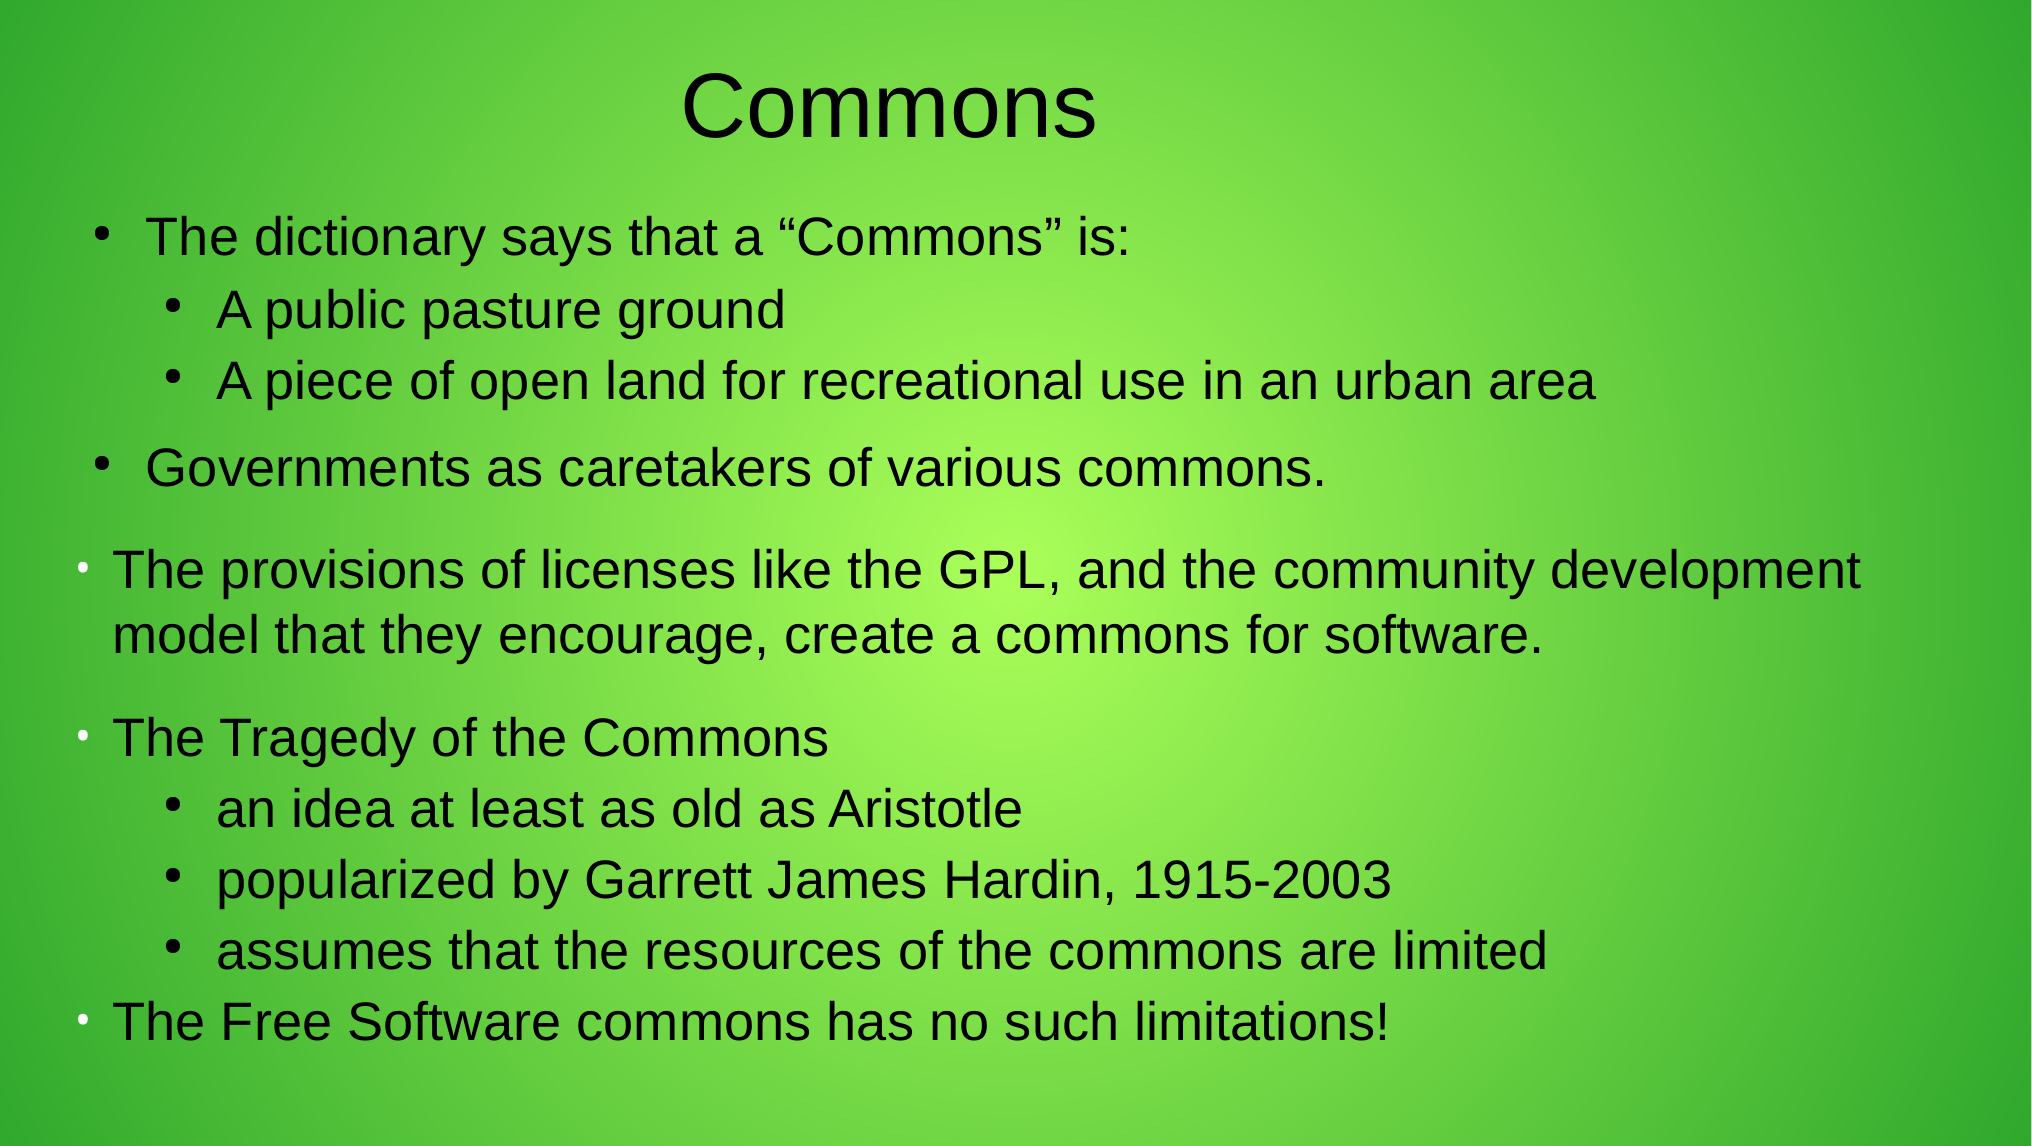

# Commons
The dictionary says that a “Commons” is:
A public pasture ground
A piece of open land for recreational use in an urban area
Governments as caretakers of various commons.
The provisions of licenses like the GPL, and the community development model that they encourage, create a commons for software.
The Tragedy of the Commons
an idea at least as old as Aristotle
popularized by Garrett James Hardin, 1915-2003
assumes that the resources of the commons are limited
The Free Software commons has no such limitations!